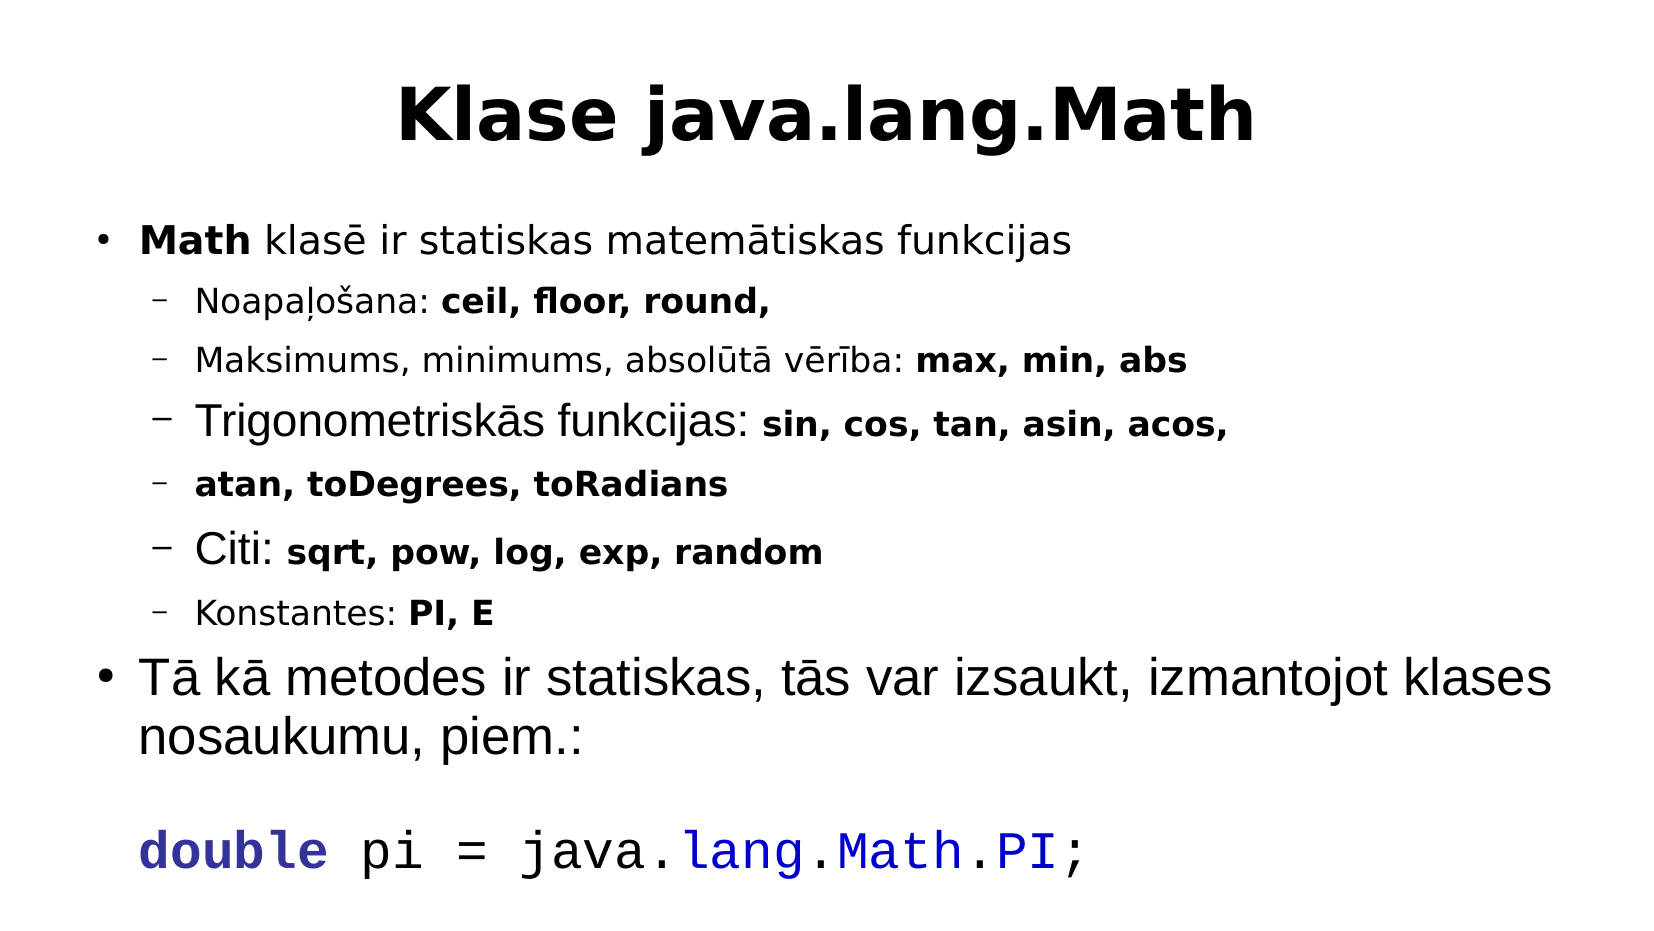

# Klase java.lang.Math
Math klasē ir statiskas matemātiskas funkcijas
Noapaļošana: ceil, floor, round,
Maksimums, minimums, absolūtā vērība: max, min, abs
Trigonometriskās funkcijas: sin, cos, tan, asin, acos,
atan, toDegrees, toRadians
Citi: sqrt, pow, log, exp, random
Konstantes: PI, E
Tā kā metodes ir statiskas, tās var izsaukt, izmantojot klases nosaukumu, piem.:
double pi = java.lang.Math.PI;